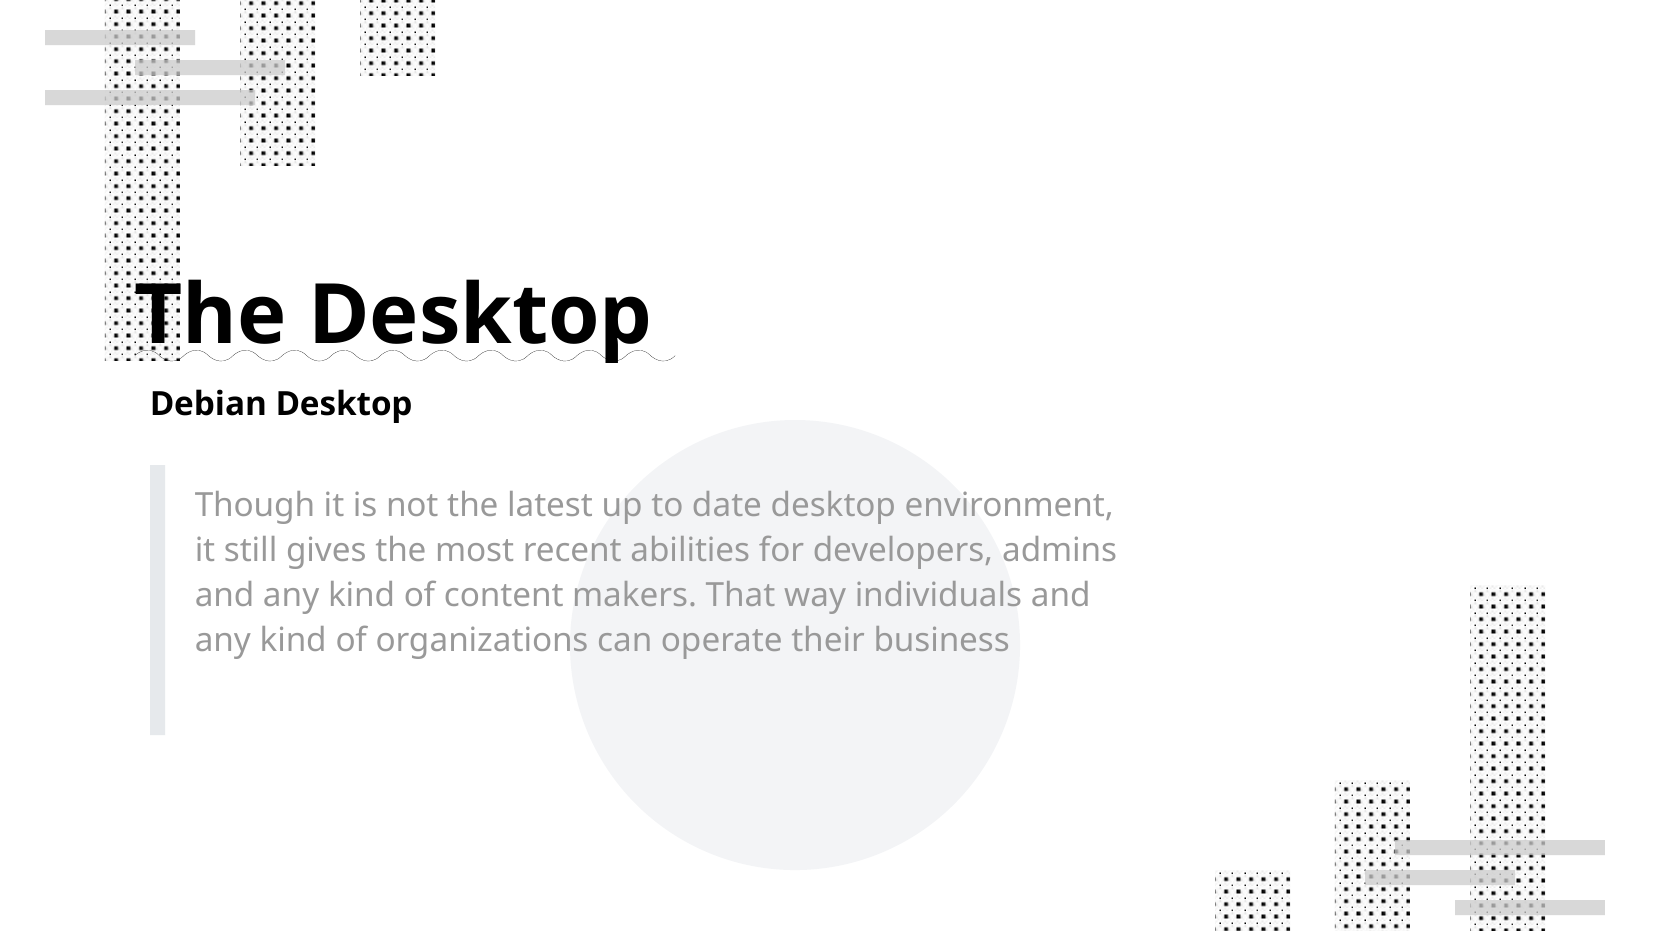

The Desktop
Debian Desktop
Though it is not the latest up to date desktop environment, it still gives the most recent abilities for developers, admins and any kind of content makers. That way individuals and any kind of organizations can operate their business